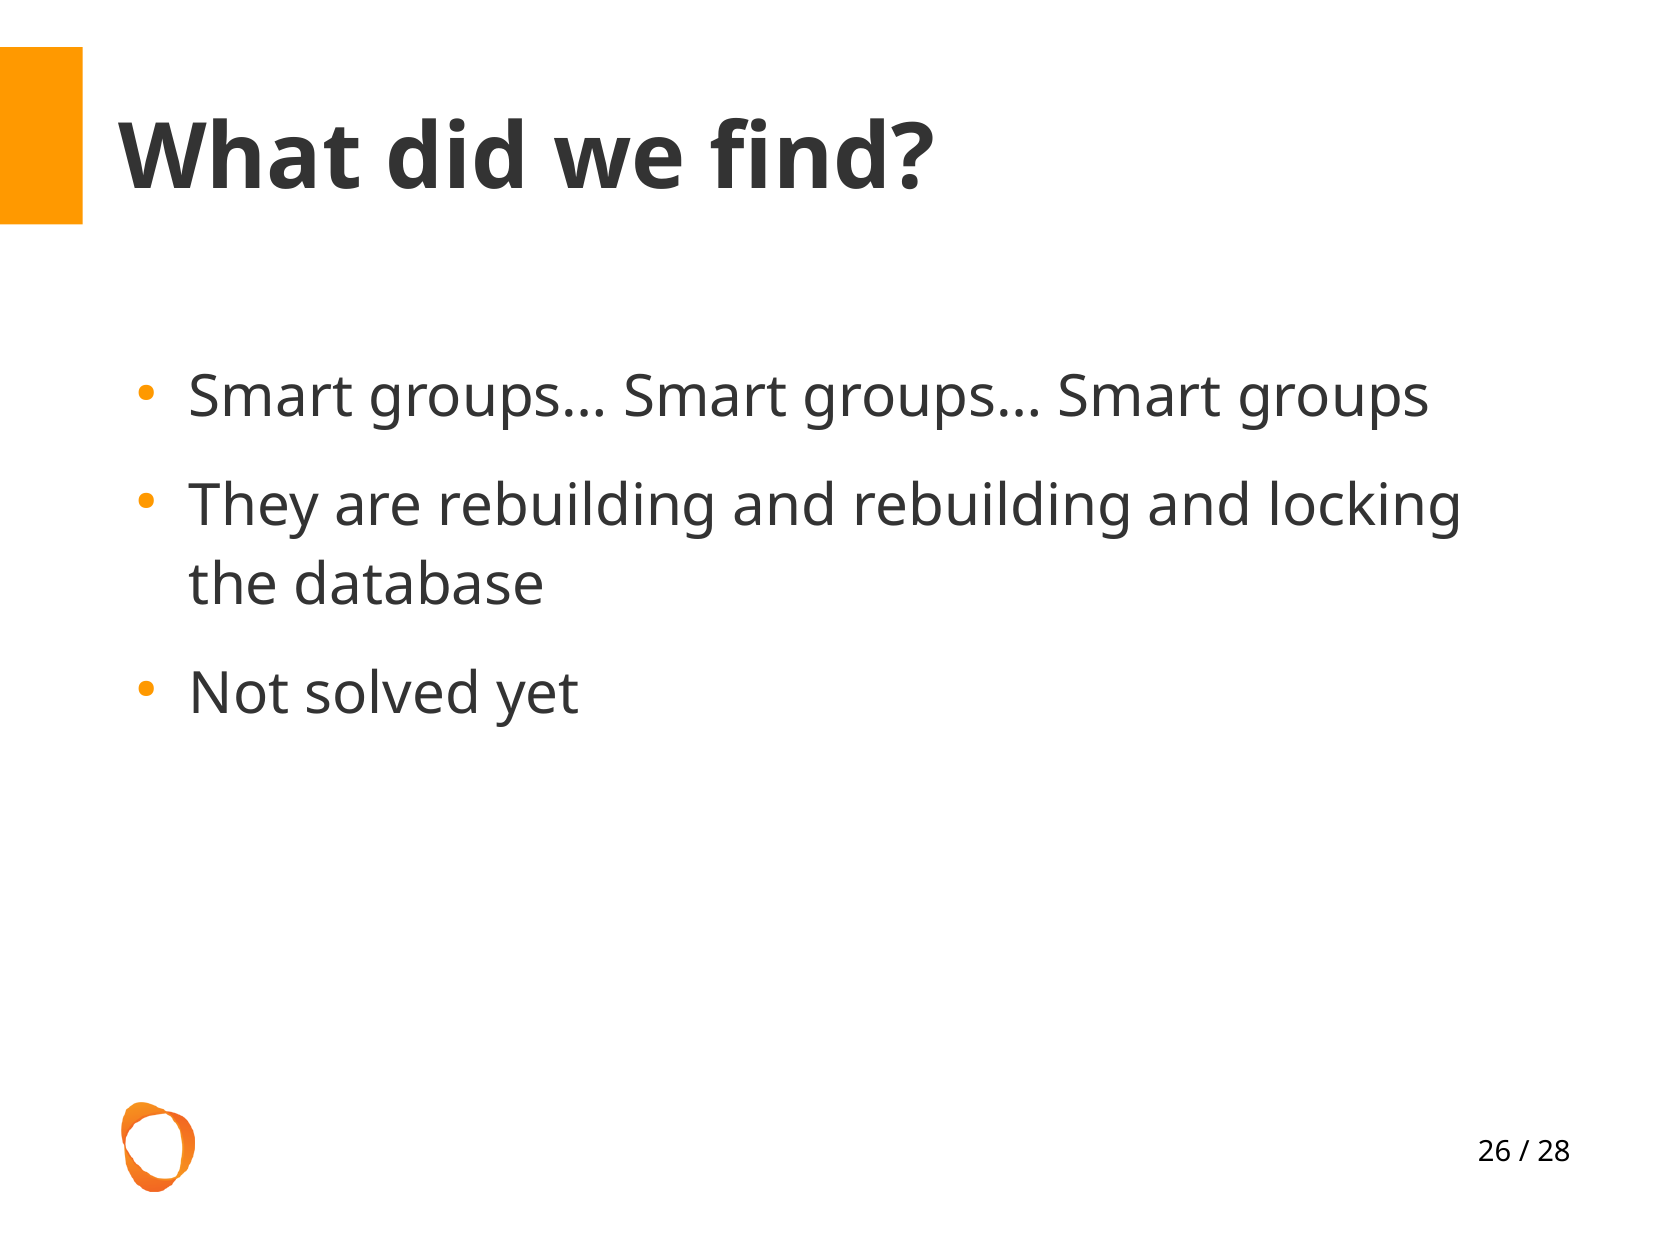

# What did we find?
Smart groups… Smart groups… Smart groups
They are rebuilding and rebuilding and locking the database
Not solved yet
26